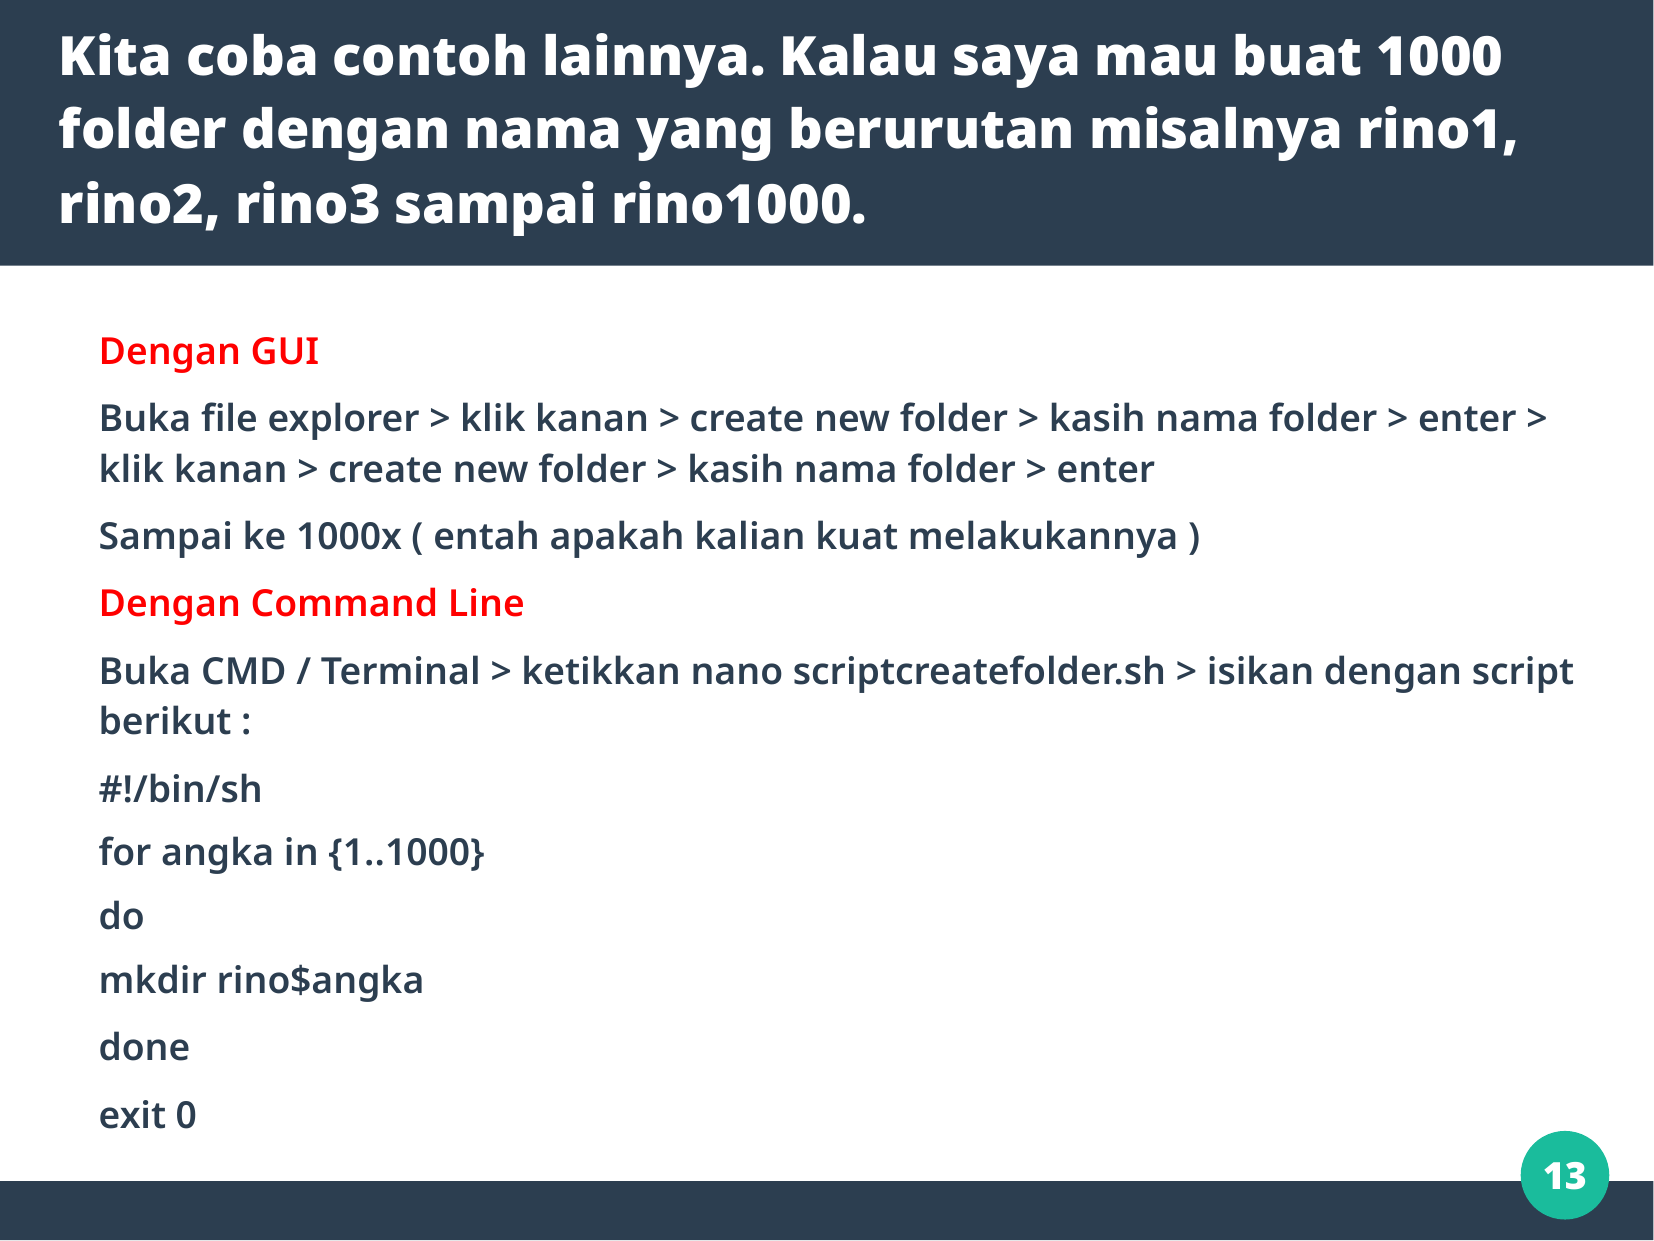

# Kita coba contoh lainnya. Kalau saya mau buat 1000 folder dengan nama yang berurutan misalnya rino1, rino2, rino3 sampai rino1000.
Dengan GUI
Buka file explorer > klik kanan > create new folder > kasih nama folder > enter > klik kanan > create new folder > kasih nama folder > enter
Sampai ke 1000x ( entah apakah kalian kuat melakukannya )
Dengan Command Line
Buka CMD / Terminal > ketikkan nano scriptcreatefolder.sh > isikan dengan script berikut :
#!/bin/sh
for angka in {1..1000}
do
mkdir rino$angka
done
exit 0
13